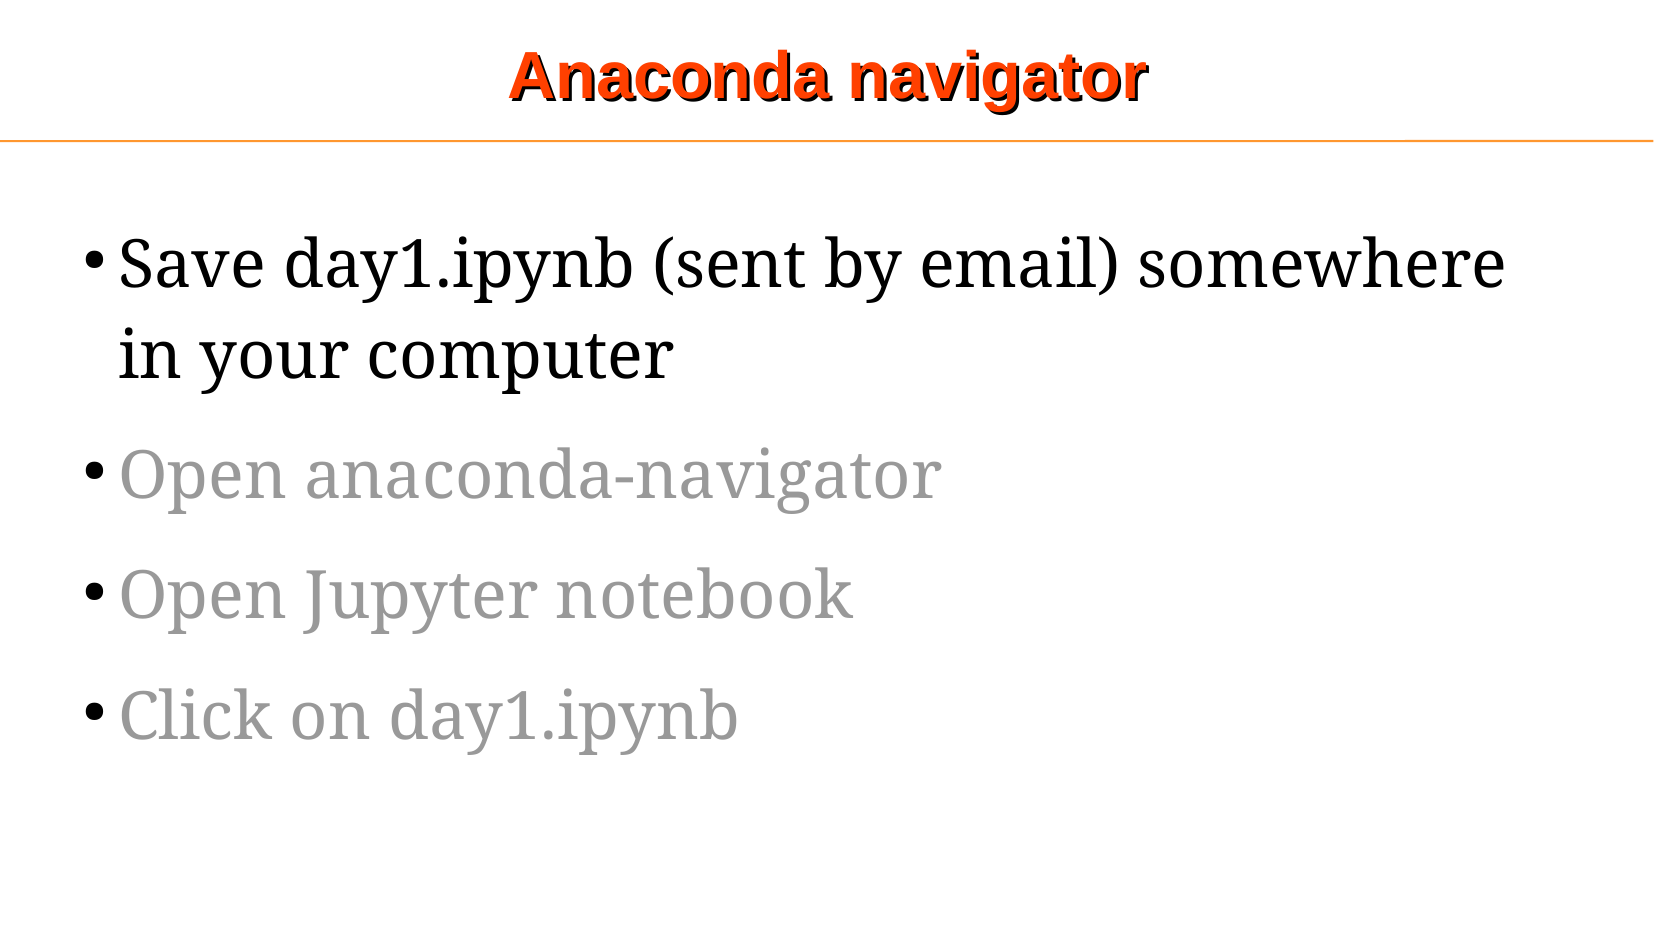

Anaconda navigator
# Save day1.ipynb (sent by email) somewhere in your computer
Open anaconda-navigator
Open Jupyter notebook
Click on day1.ipynb